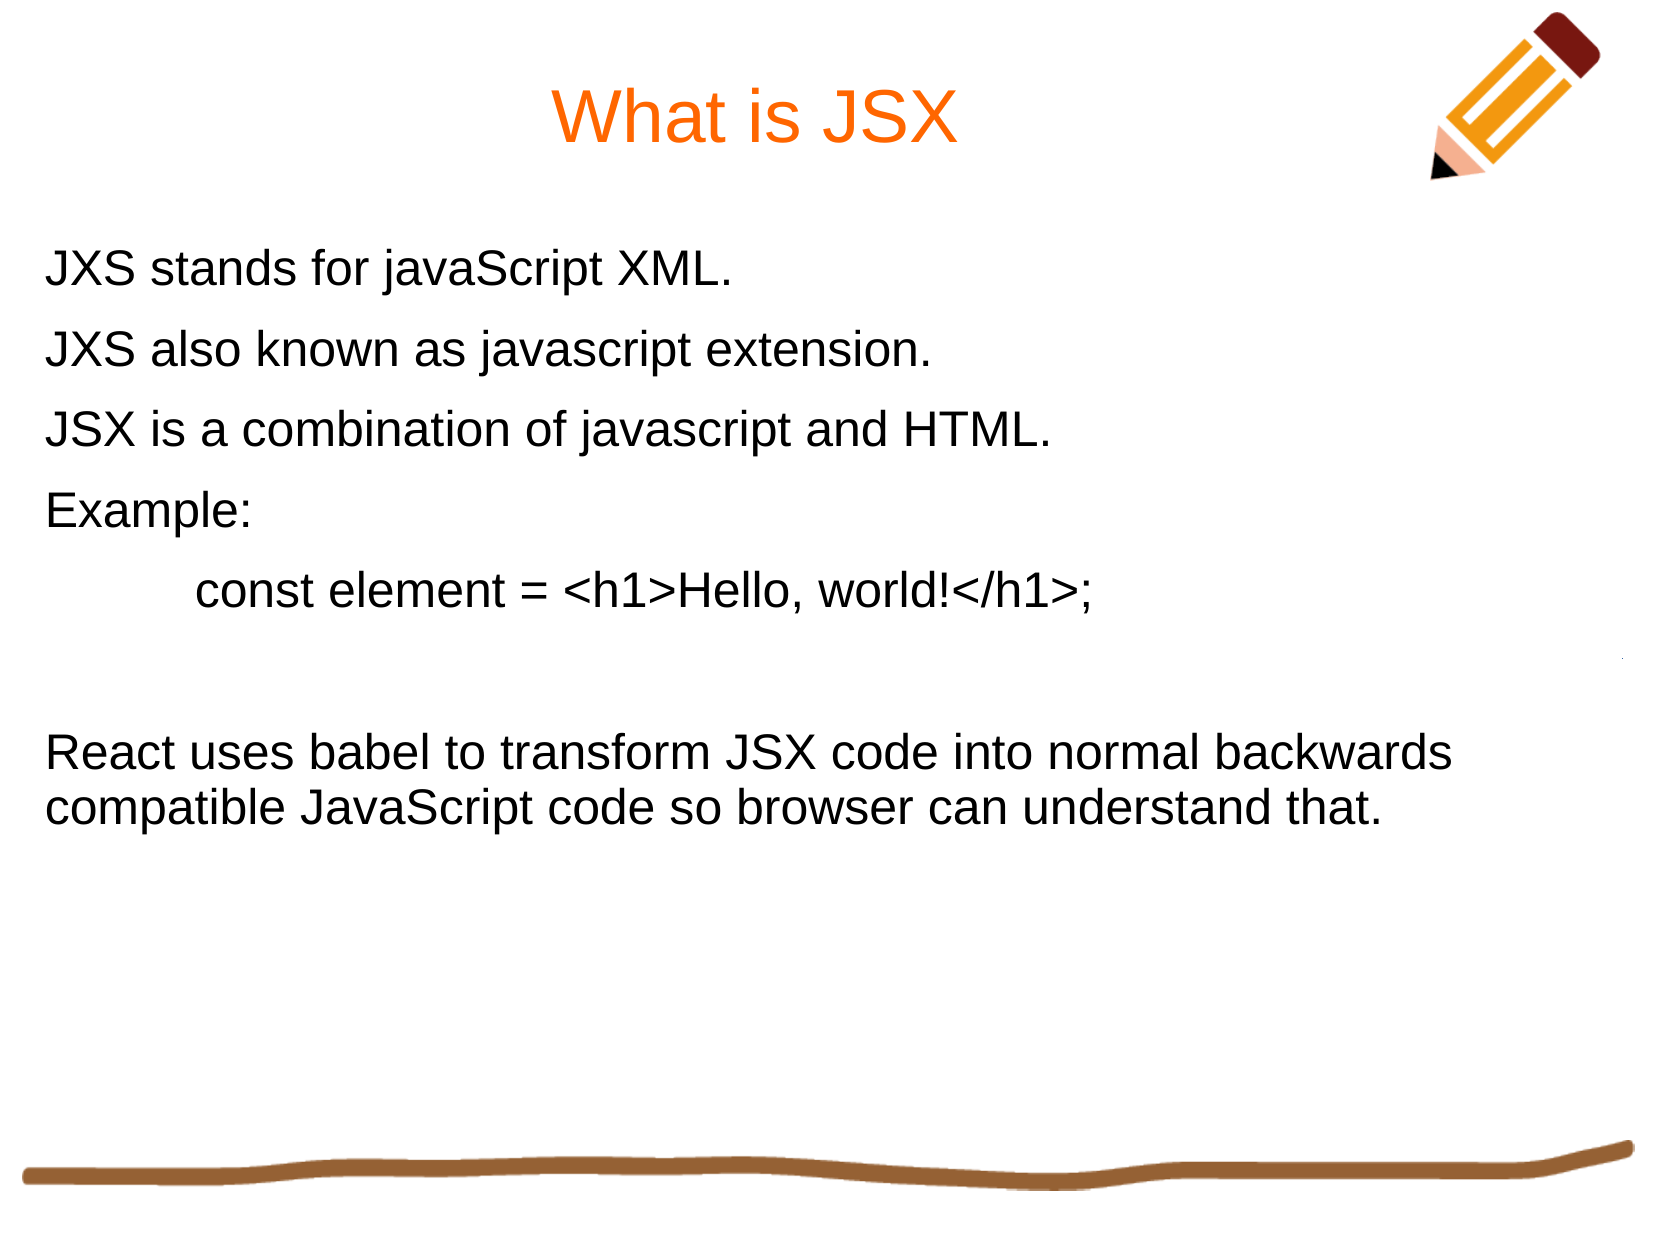

# What is JSX
JXS stands for javaScript XML.
JXS also known as javascript extension.
JSX is a combination of javascript and HTML.
Example:
		const element = <h1>Hello, world!</h1>;
React uses babel to transform JSX code into normal backwards compatible JavaScript code so browser can understand that.